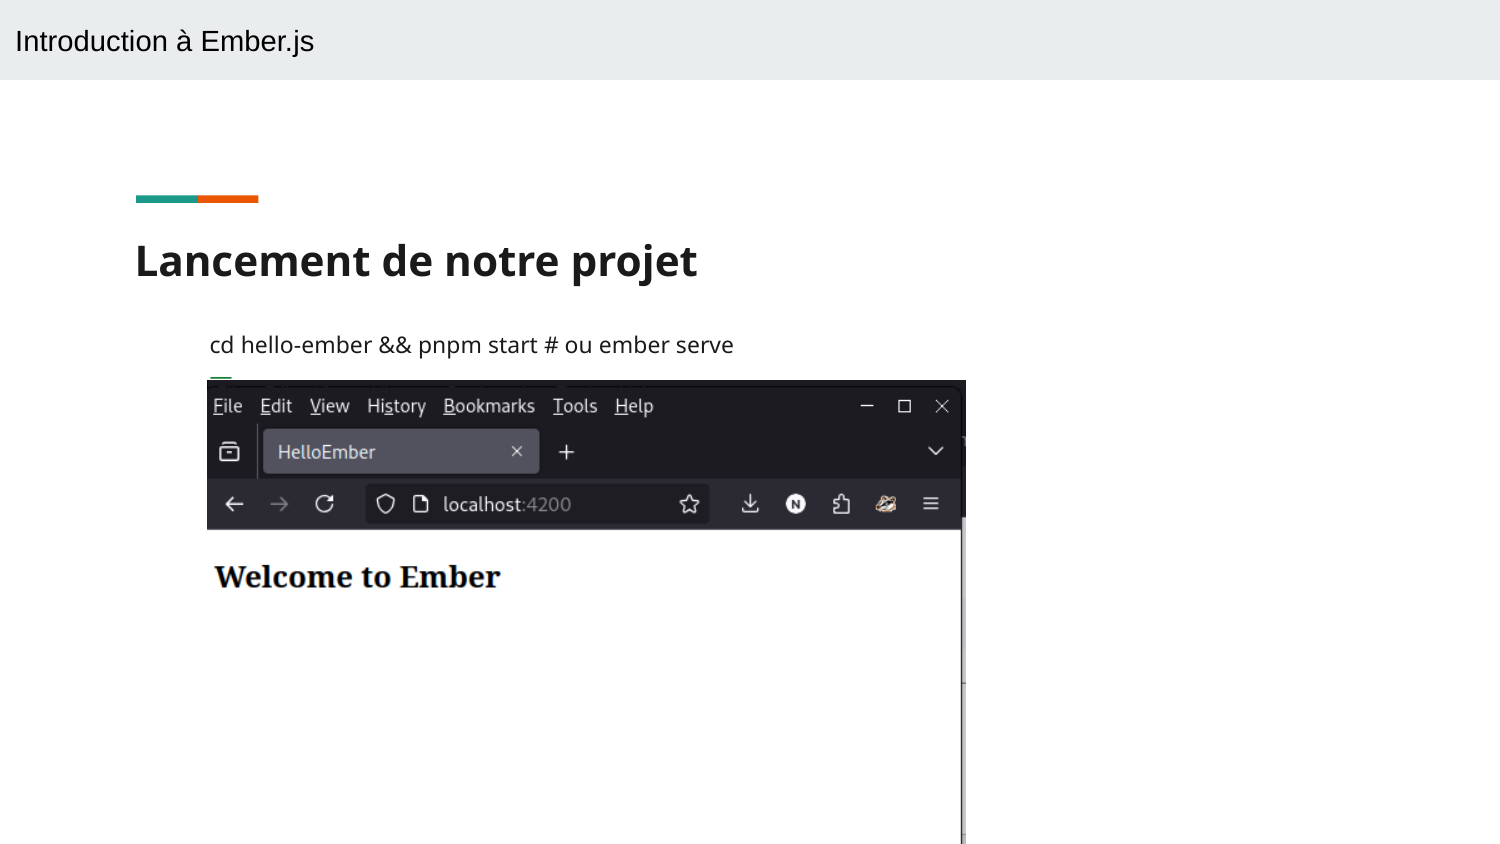

# Lancement de notre projet
cd hello-ember && pnpm start # ou ember serve
—